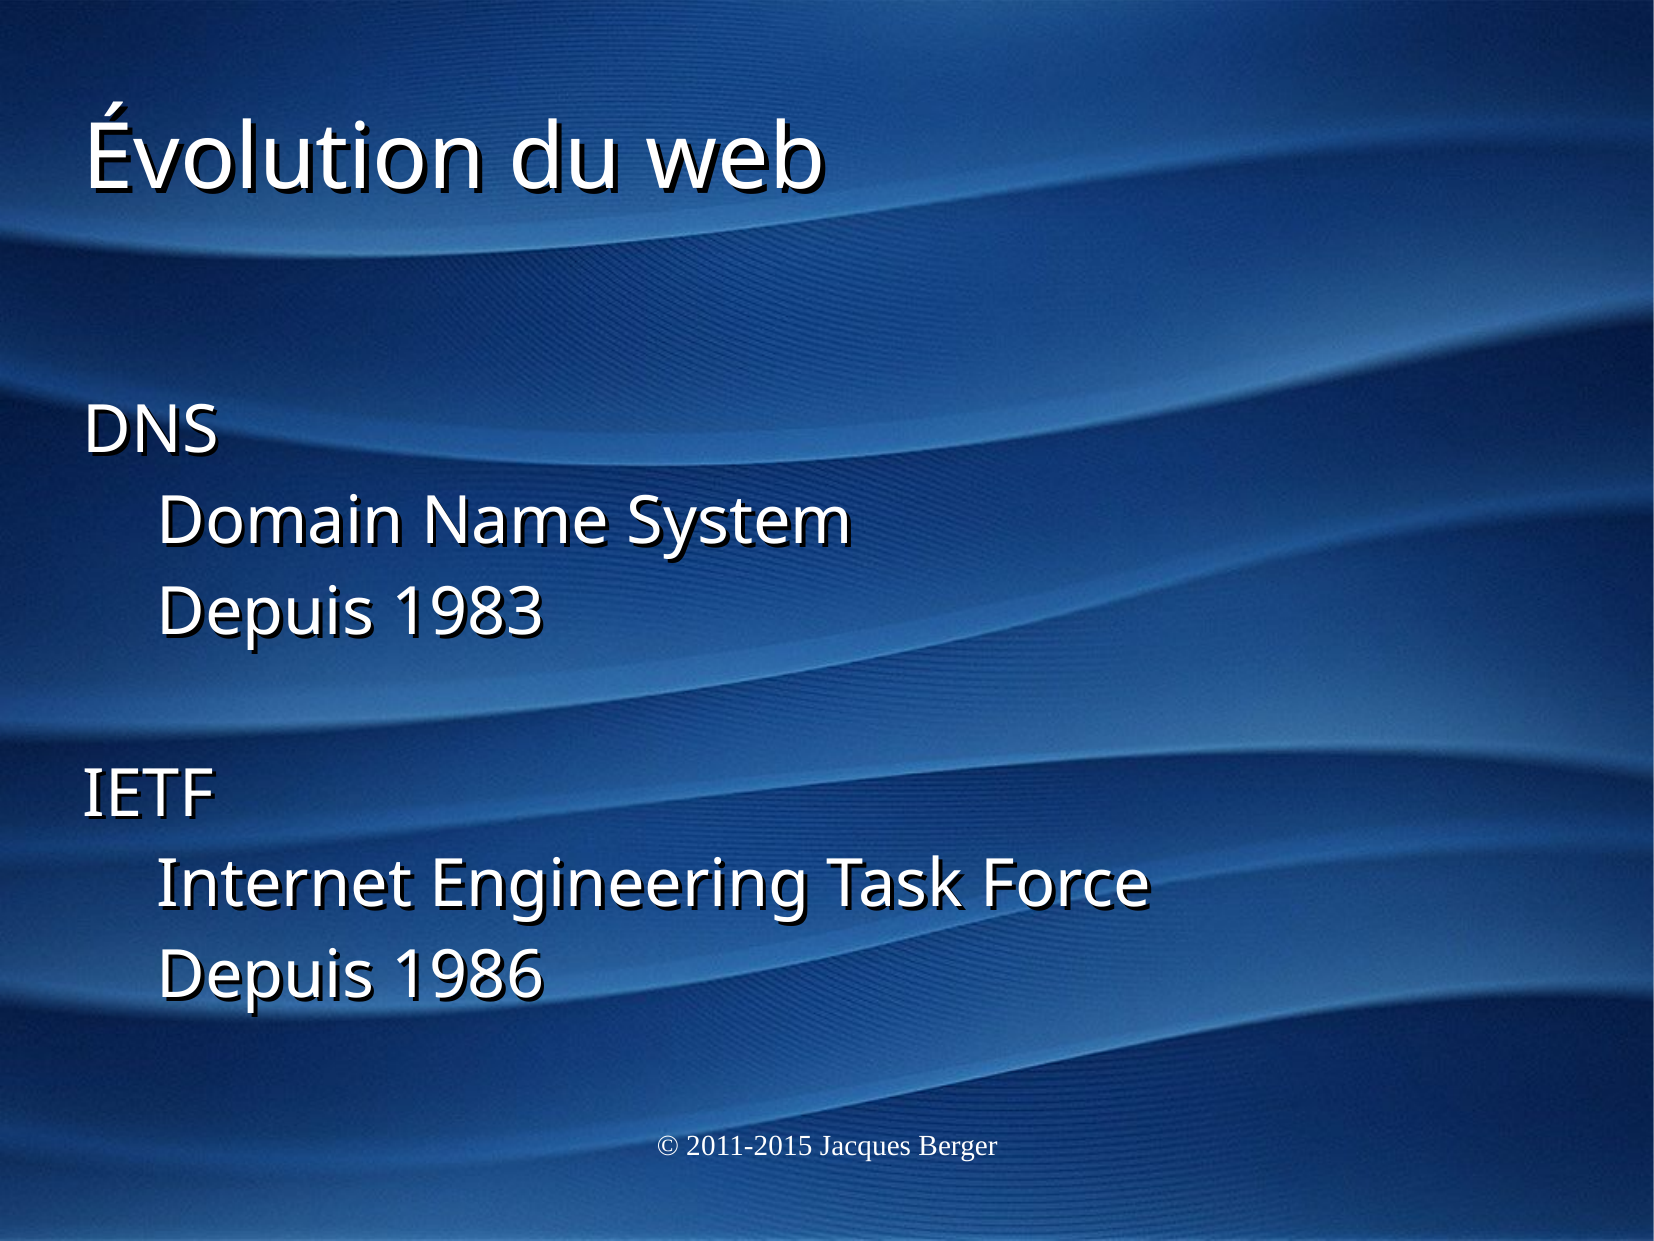

# Évolution du web
DNS
	Domain Name System
	Depuis 1983
IETF
	Internet Engineering Task Force
	Depuis 1986
© 2011-2015 Jacques Berger